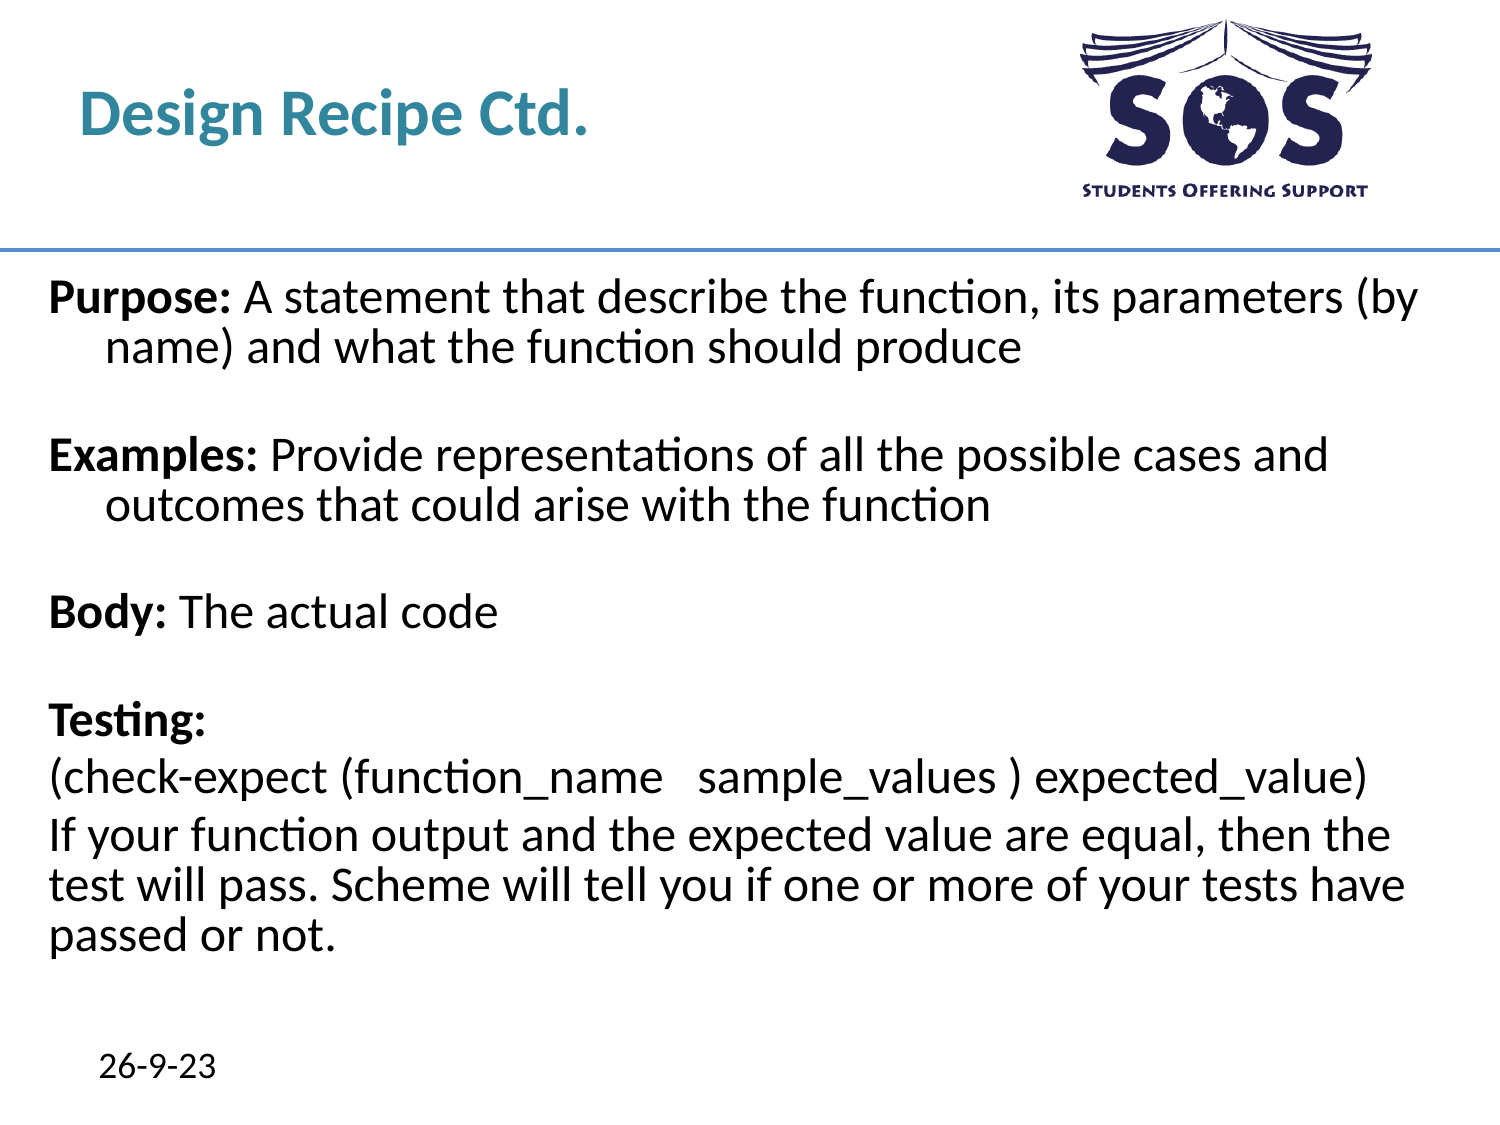

# Matrix Inverse
Design Recipe Ctd.
Purpose: A statement that describe the function, its parameters (by name) and what the function should produce
Examples: Provide representations of all the possible cases and outcomes that could arise with the function
Body: The actual code
Testing:
(check-expect (function_name sample_values ) expected_value)
If your function output and the expected value are equal, then the test will pass. Scheme will tell you if one or more of your tests have passed or not.